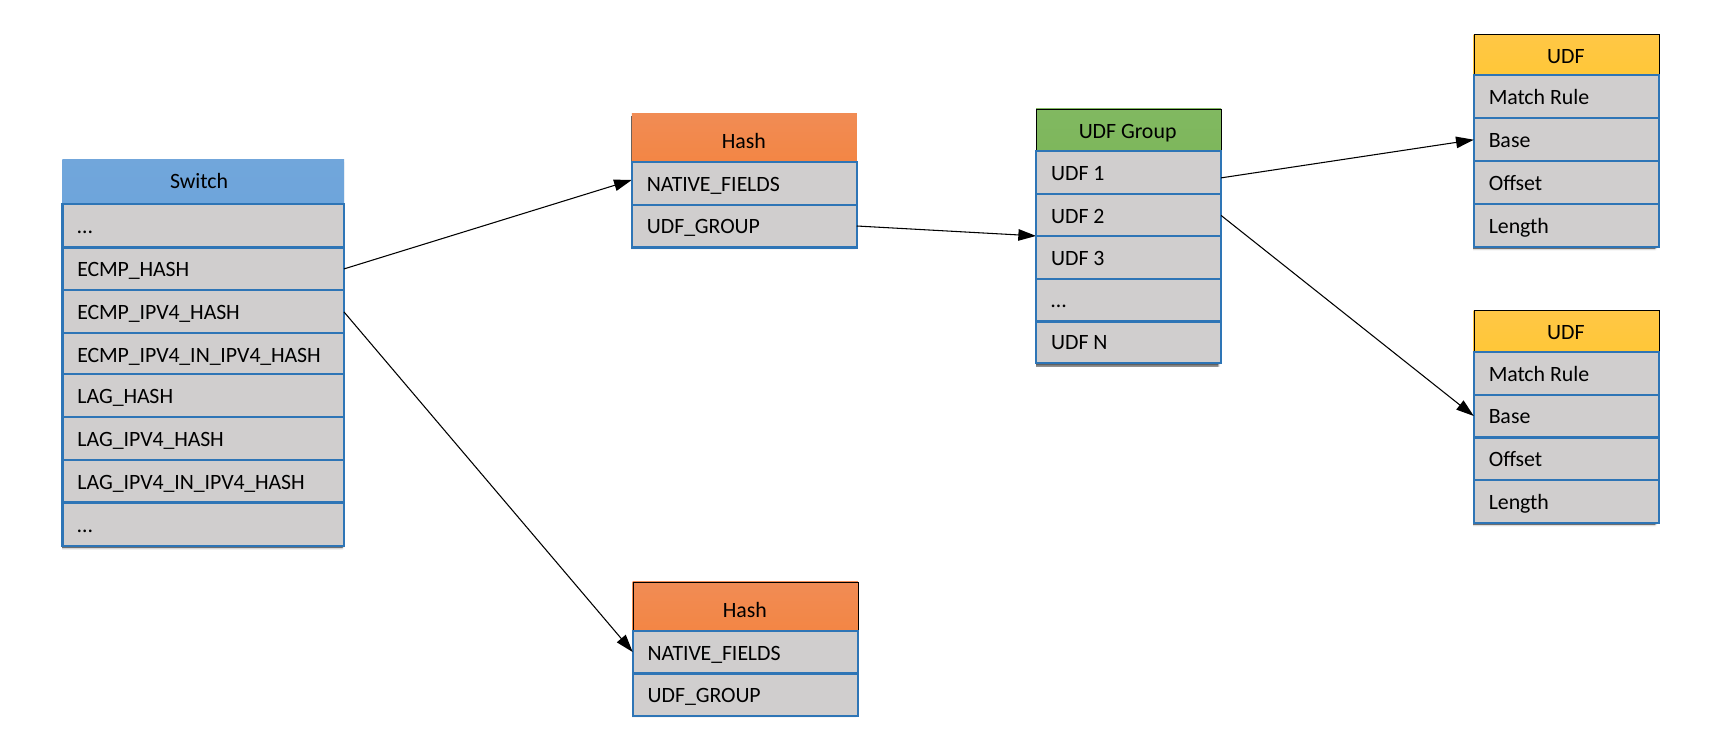

UDF
Match Rule
UDF Group
Base
Hash
UDF 1
Switch
Offset
NATIVE_FIELDS
UDF 2
Length
…
UDF_GROUP
UDF 3
ECMP_HASH
…
ECMP_IPV4_HASH
UDF
UDF N
ECMP_IPV4_IN_IPV4_HASH
Match Rule
LAG_HASH
Base
LAG_IPV4_HASH
Offset
LAG_IPV4_IN_IPV4_HASH
Length
…
Hash
NATIVE_FIELDS
UDF_GROUP